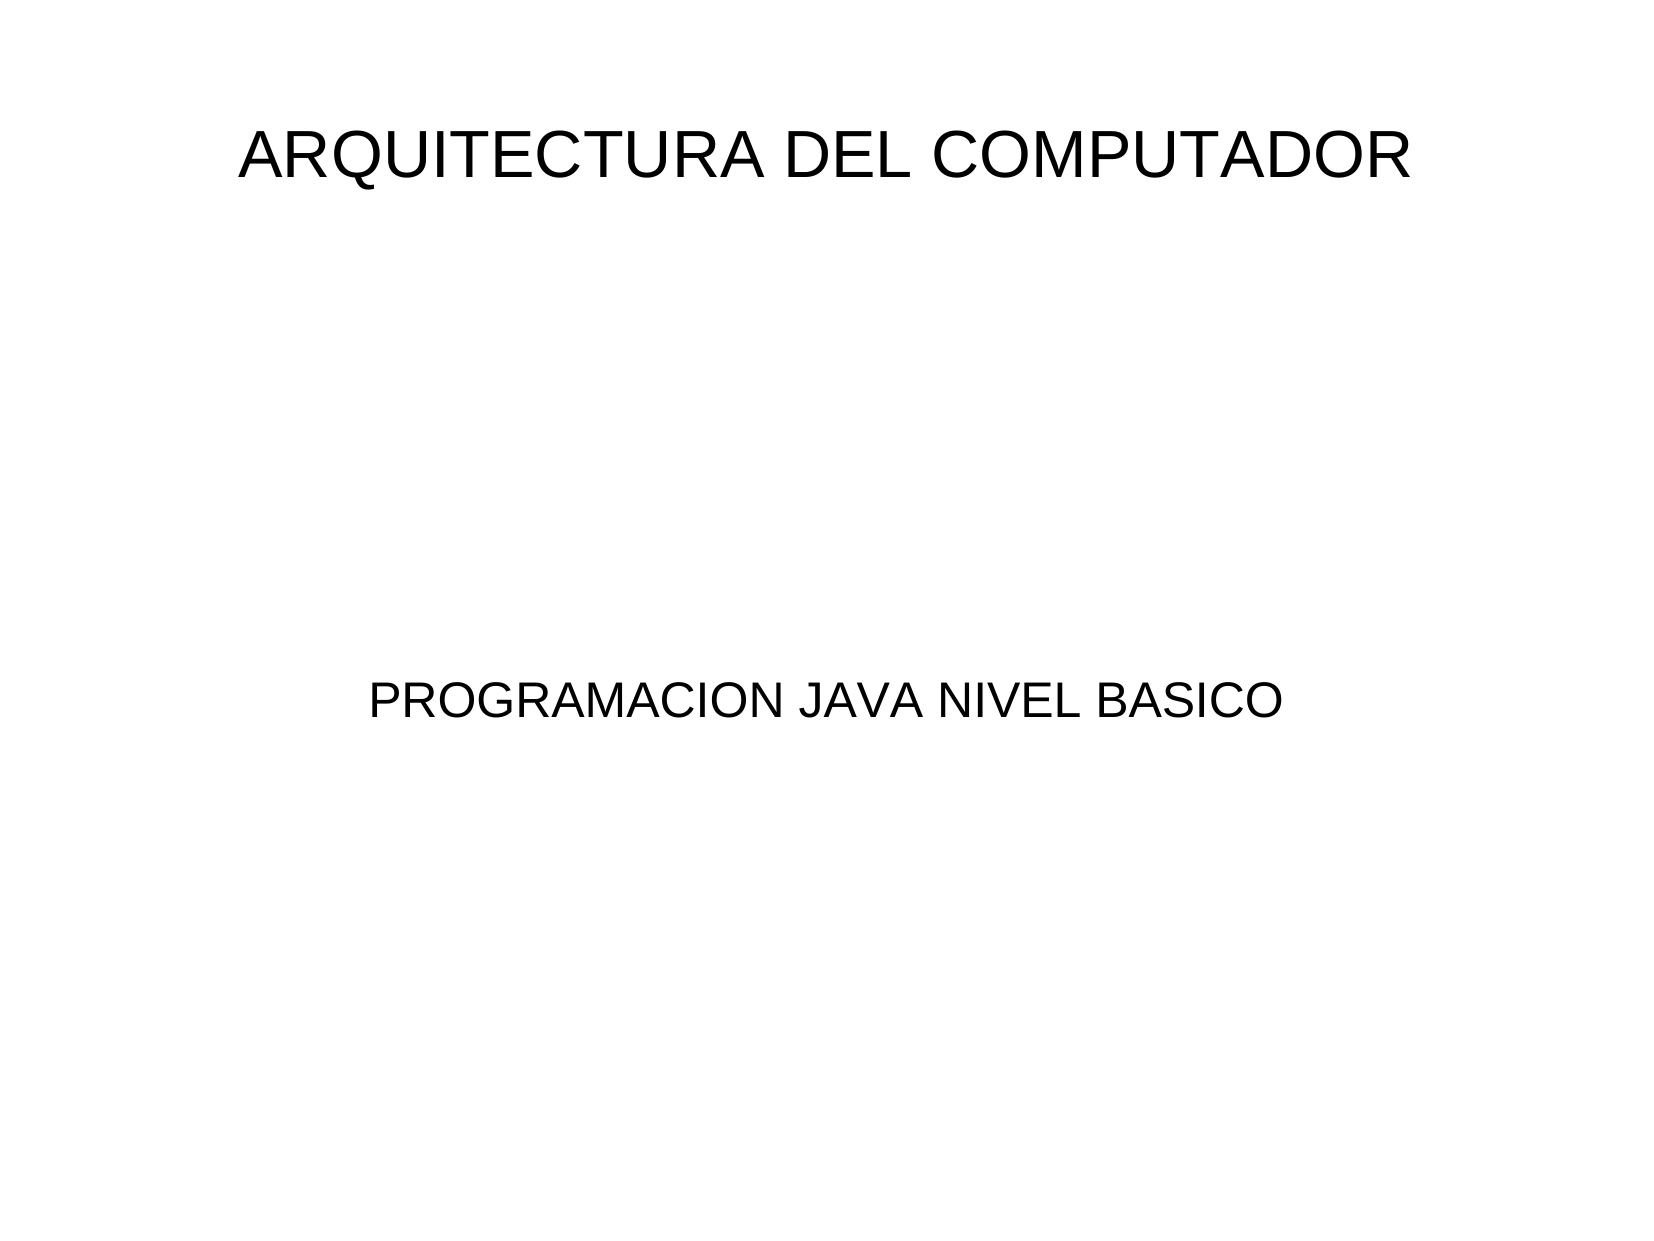

# ARQUITECTURA DEL COMPUTADOR
PROGRAMACION JAVA NIVEL BASICO